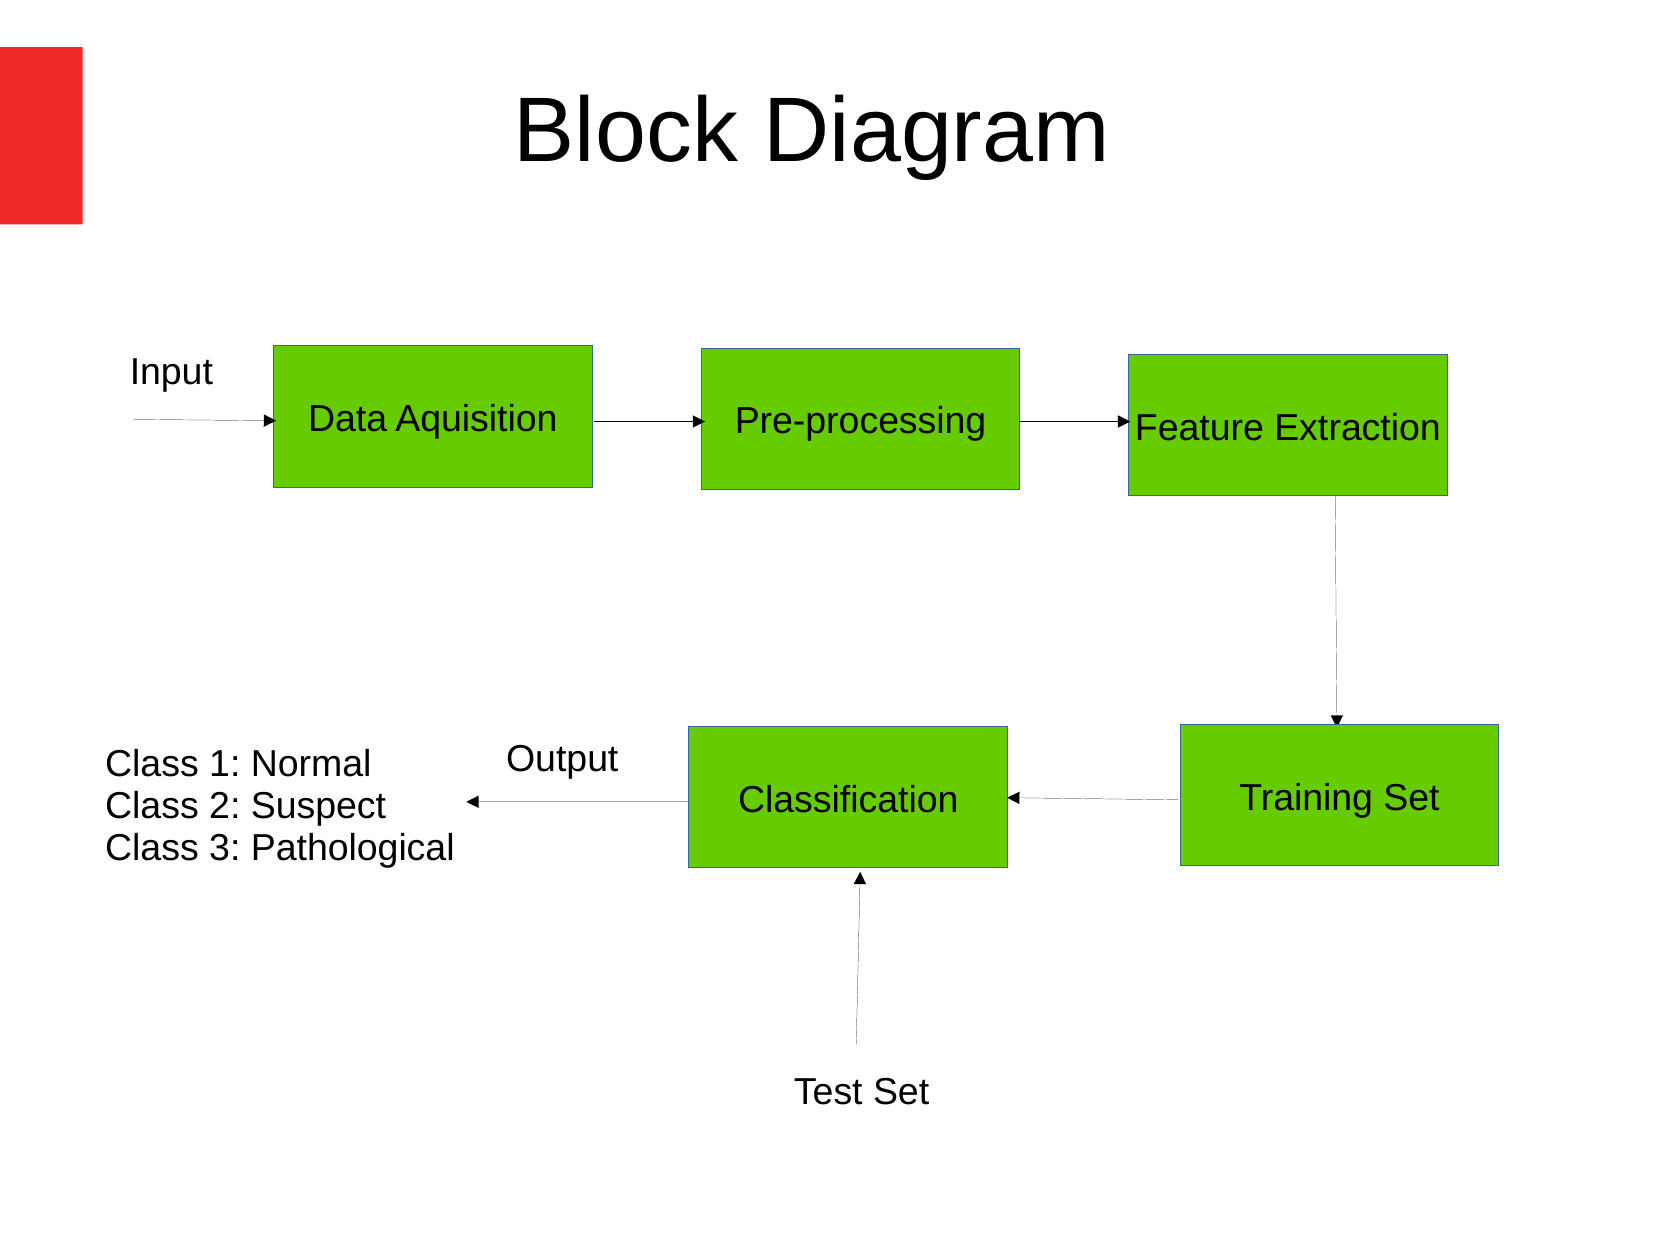

Block Diagram
Input
Data Aquisition
Pre-processing
Feature Extraction
Training Set
Classification
Output
Class 1: Normal
Class 2: Suspect
Class 3: Pathological
Test Set